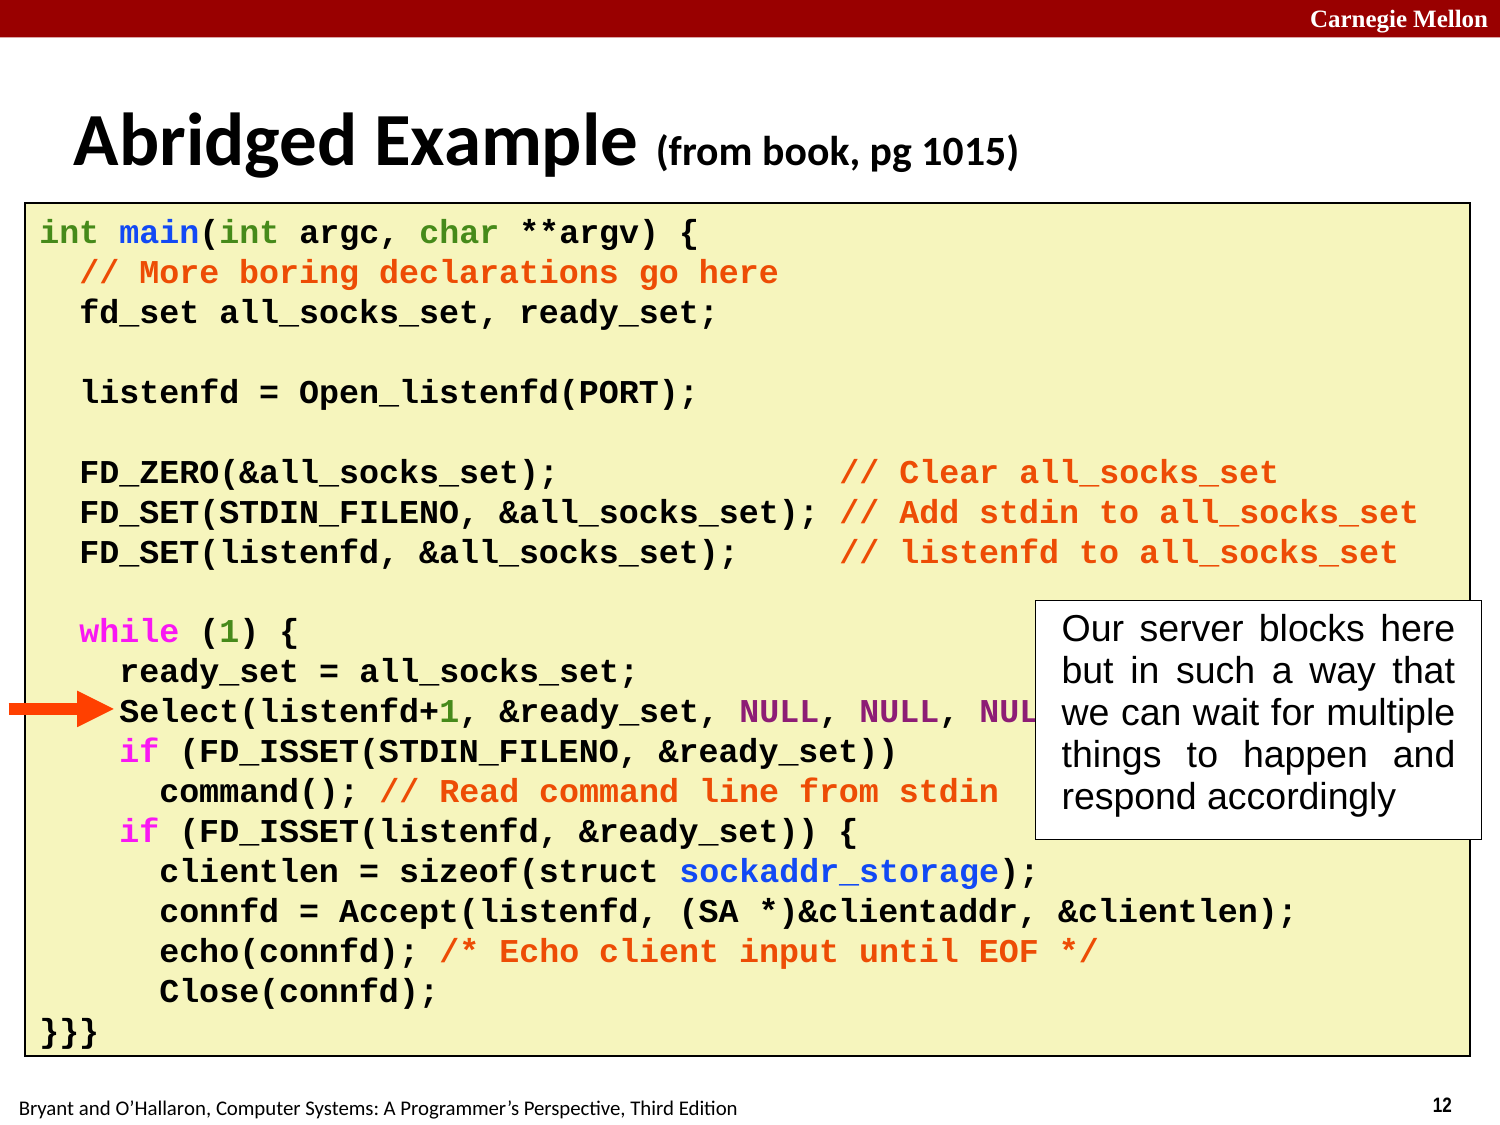

# Abridged Example (from book, pg 1015)
int main(int argc, char **argv) {
 // More boring declarations go here
 fd_set all_socks_set, ready_set;
 listenfd = Open_listenfd(PORT);
 FD_ZERO(&all_socks_set); // Clear all_socks_set
 FD_SET(STDIN_FILENO, &all_socks_set); // Add stdin to all_socks_set
 FD_SET(listenfd, &all_socks_set); // listenfd to all_socks_set
 while (1) {
 ready_set = all_socks_set;
 Select(listenfd+1, &ready_set, NULL, NULL, NULL);
 if (FD_ISSET(STDIN_FILENO, &ready_set))
 command(); // Read command line from stdin
 if (FD_ISSET(listenfd, &ready_set)) {
 clientlen = sizeof(struct sockaddr_storage);
 connfd = Accept(listenfd, (SA *)&clientaddr, &clientlen);
 echo(connfd); /* Echo client input until EOF */
 Close(connfd);
}}}
Our server blocks here but in such a way that we can wait for multiple things to happen and respond accordingly